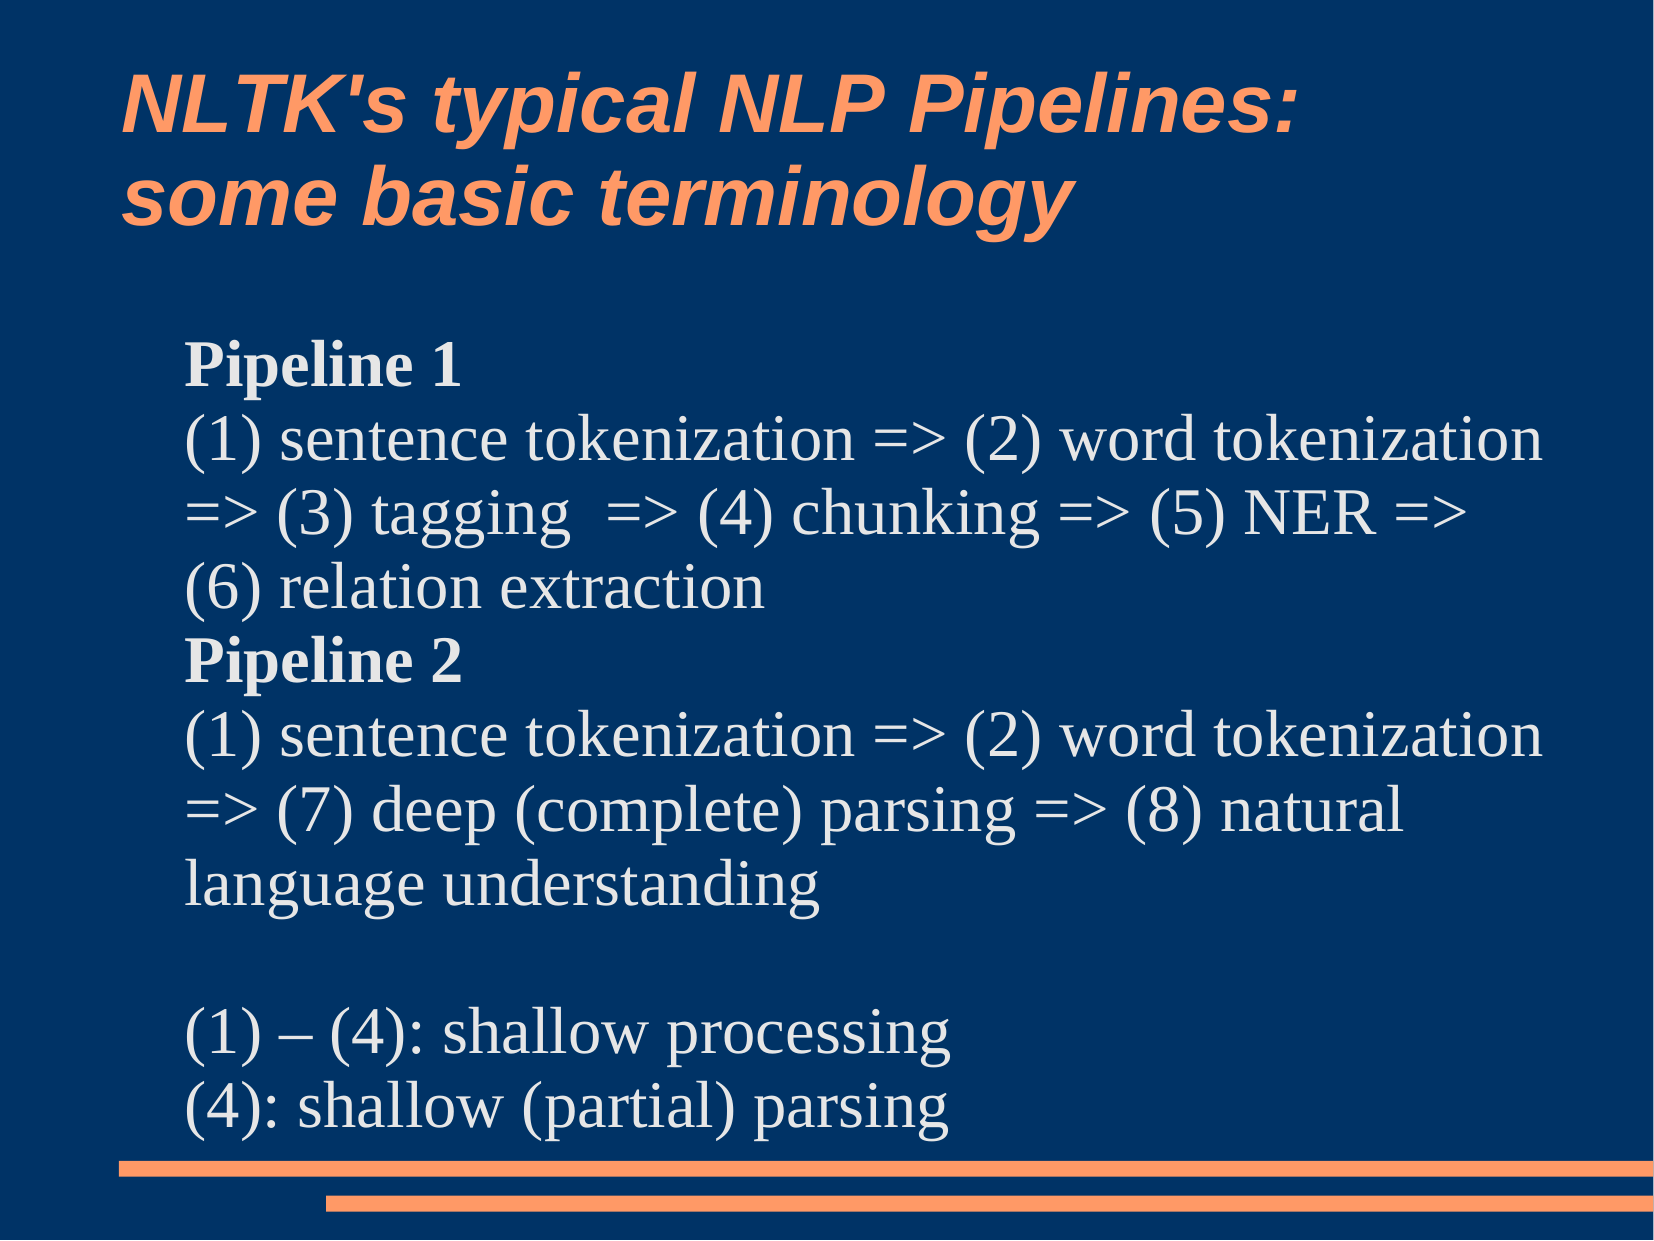

# NLTK's typical NLP Pipelines: some basic terminology
Pipeline 1
(1) sentence tokenization => (2) word tokenization => (3) tagging => (4) chunking => (5) NER => (6) relation extraction
Pipeline 2
(1) sentence tokenization => (2) word tokenization => (7) deep (complete) parsing => (8) natural language understanding
(1) – (4): shallow processing
(4): shallow (partial) parsing